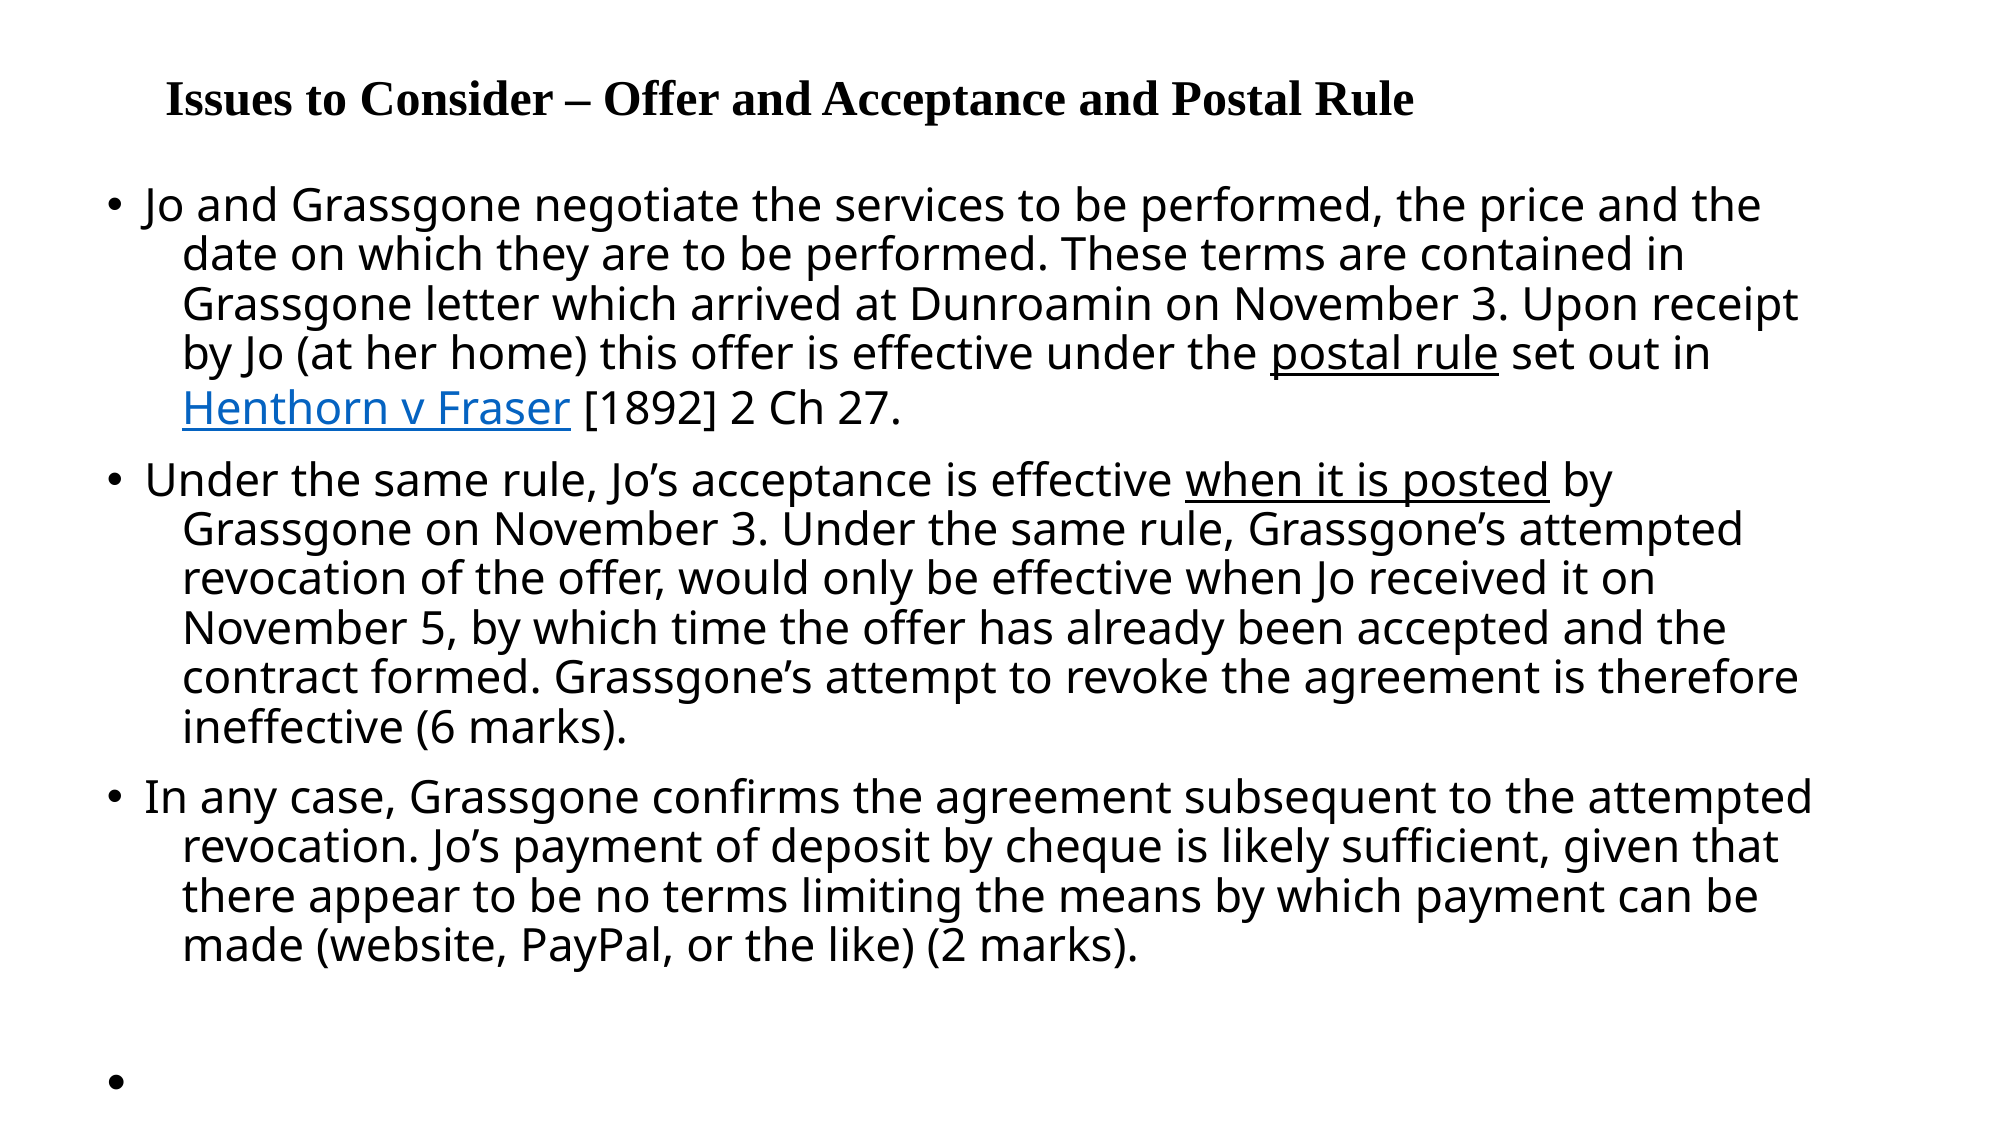

# Issues to Consider – Offer and Acceptance and Postal Rule
Jo and Grassgone negotiate the services to be performed, the price and the date on which they are to be performed. These terms are contained in Grassgone letter which arrived at Dunroamin on November 3. Upon receipt by Jo (at her home) this offer is effective under the postal rule set out in Henthorn v Fraser [1892] 2 Ch 27.
Under the same rule, Jo’s acceptance is effective when it is posted by Grassgone on November 3. Under the same rule, Grassgone’s attempted revocation of the offer, would only be effective when Jo received it on November 5, by which time the offer has already been accepted and the contract formed. Grassgone’s attempt to revoke the agreement is therefore ineffective (6 marks).
In any case, Grassgone confirms the agreement subsequent to the attempted revocation. Jo’s payment of deposit by cheque is likely sufficient, given that there appear to be no terms limiting the means by which payment can be made (website, PayPal, or the like) (2 marks).